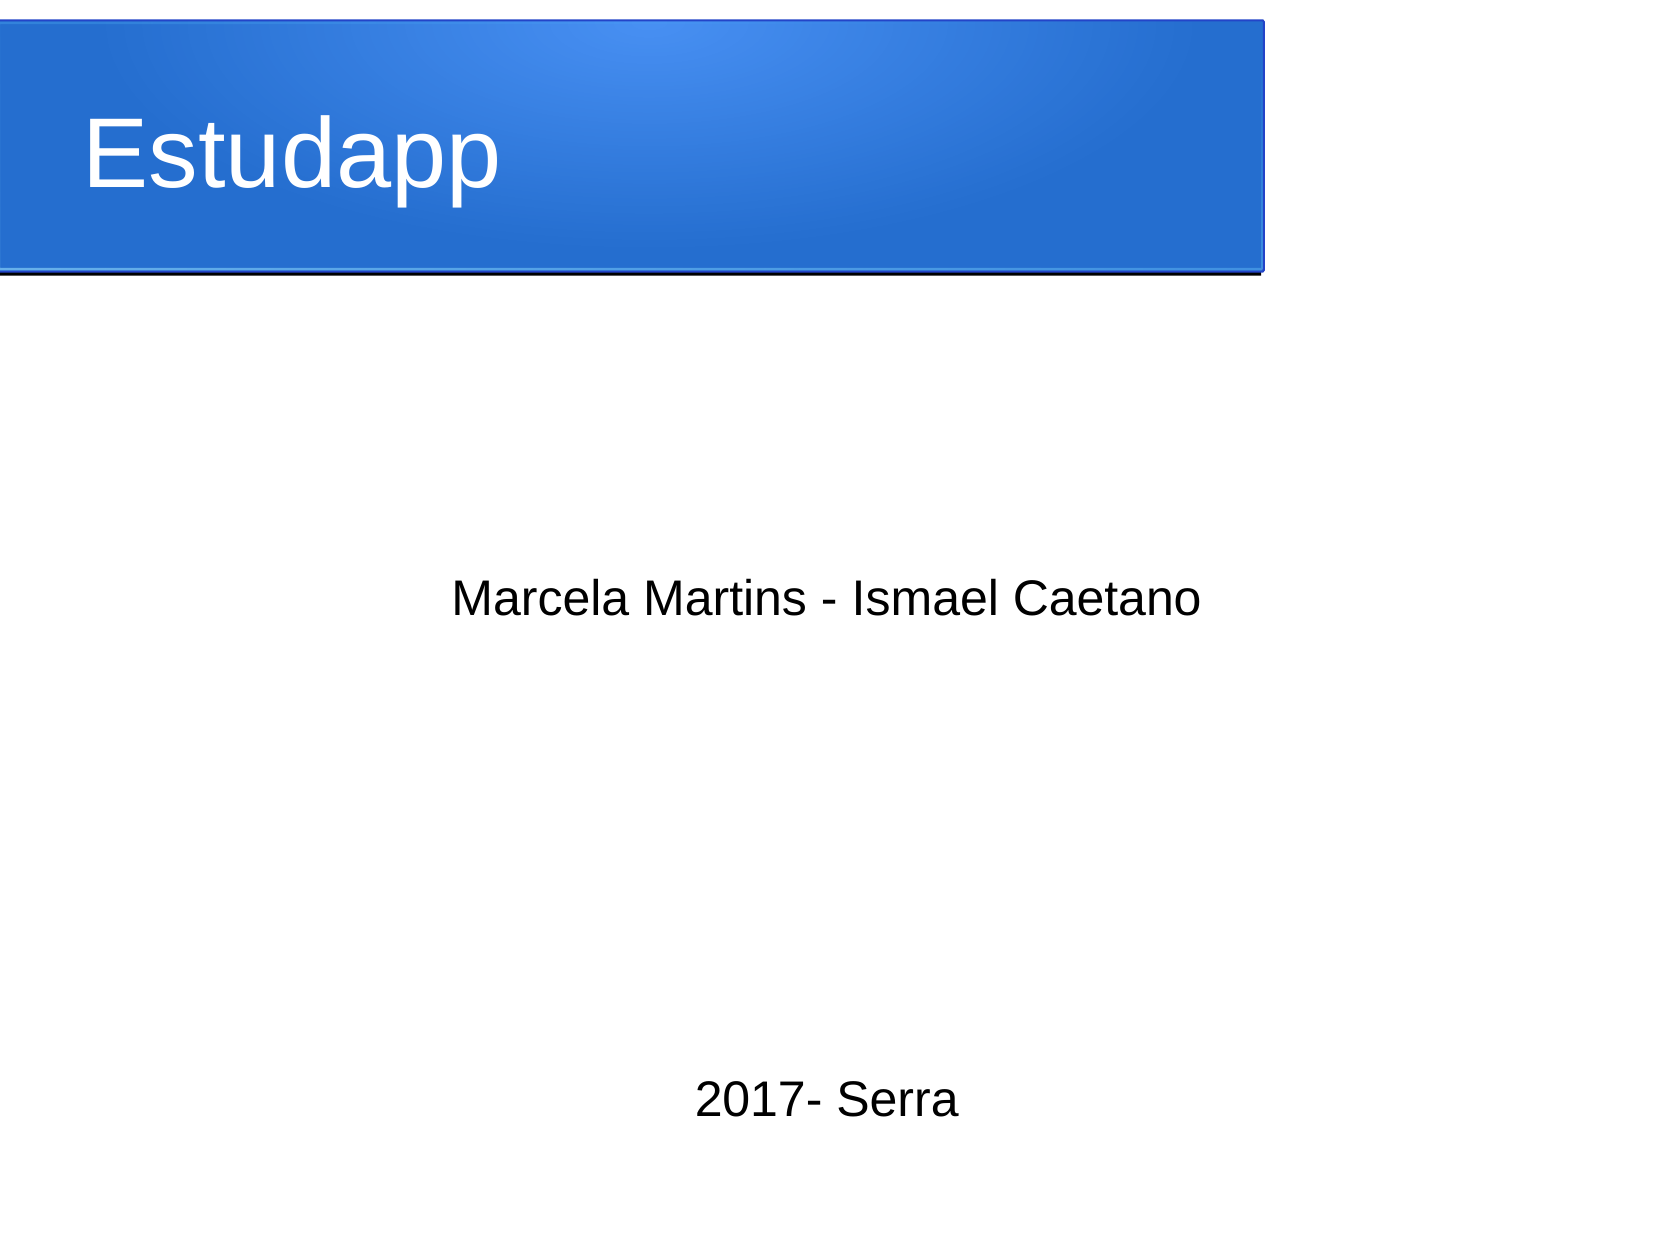

# Estudapp
Marcela Martins - Ismael Caetano
2017- Serra